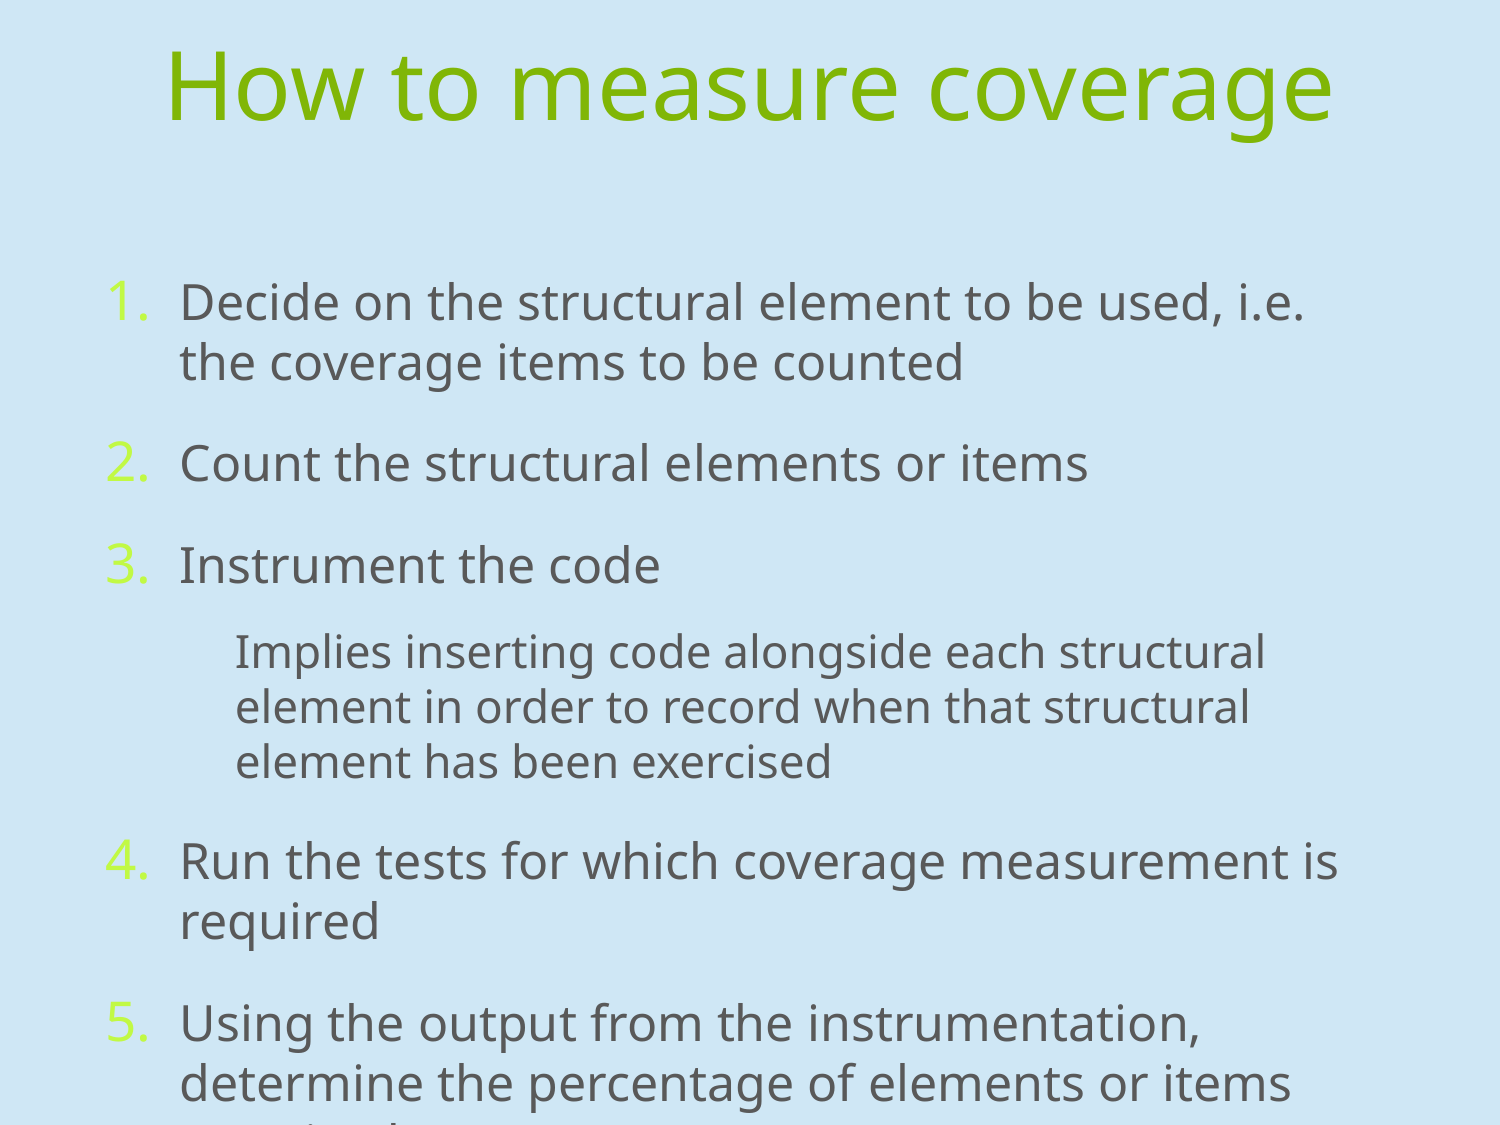

# How to measure coverage
Decide on the structural element to be used, i.e. the coverage items to be counted
Count the structural elements or items
Instrument the code
Implies inserting code alongside each structural element in order to record when that structural element has been exercised
Run the tests for which coverage measurement is required
Using the output from the instrumentation, determine the percentage of elements or items exercised
Determining the actual coverage measure is a matter of analyzing the recorded information